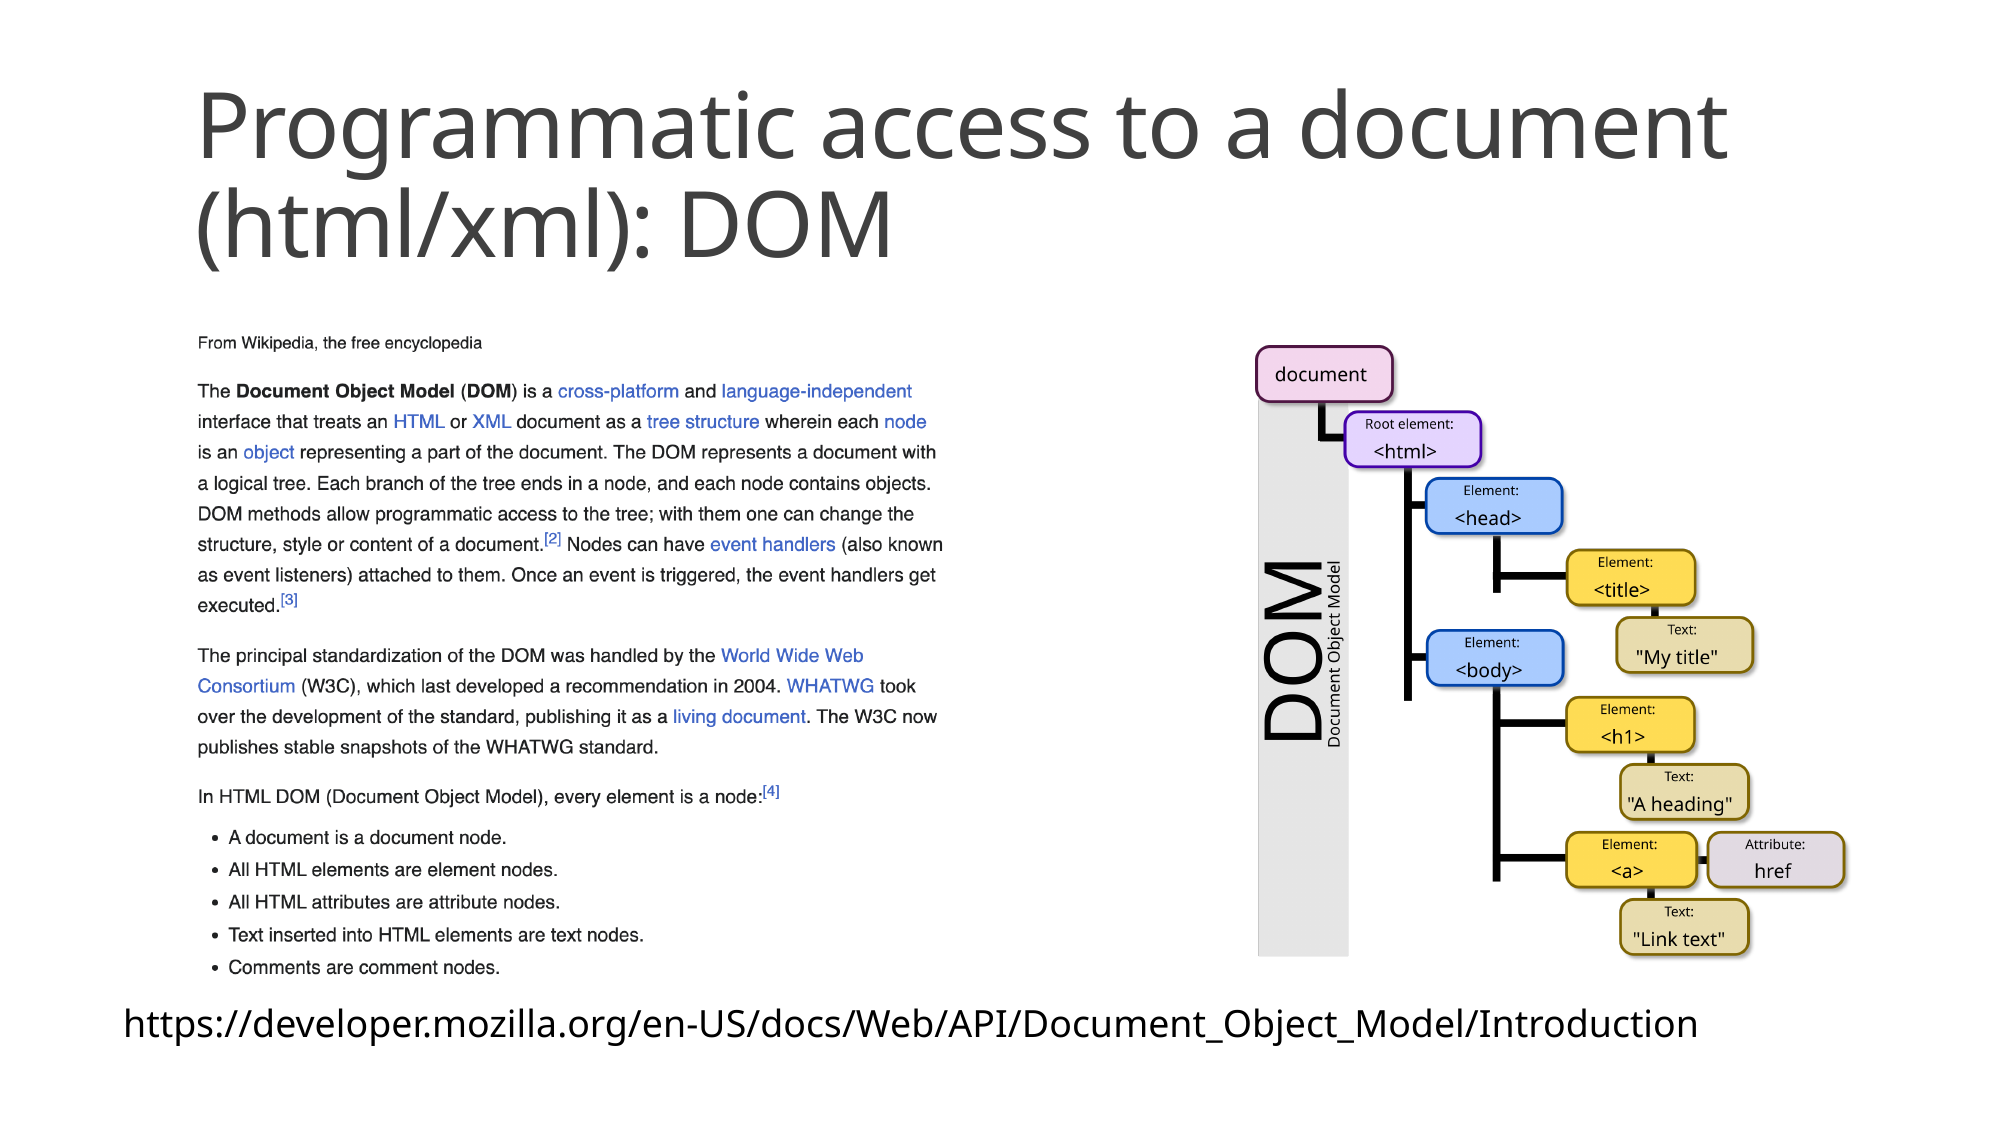

# Programmatic access to a document (html/xml): DOM
https://developer.mozilla.org/en-US/docs/Web/API/Document_Object_Model/Introduction